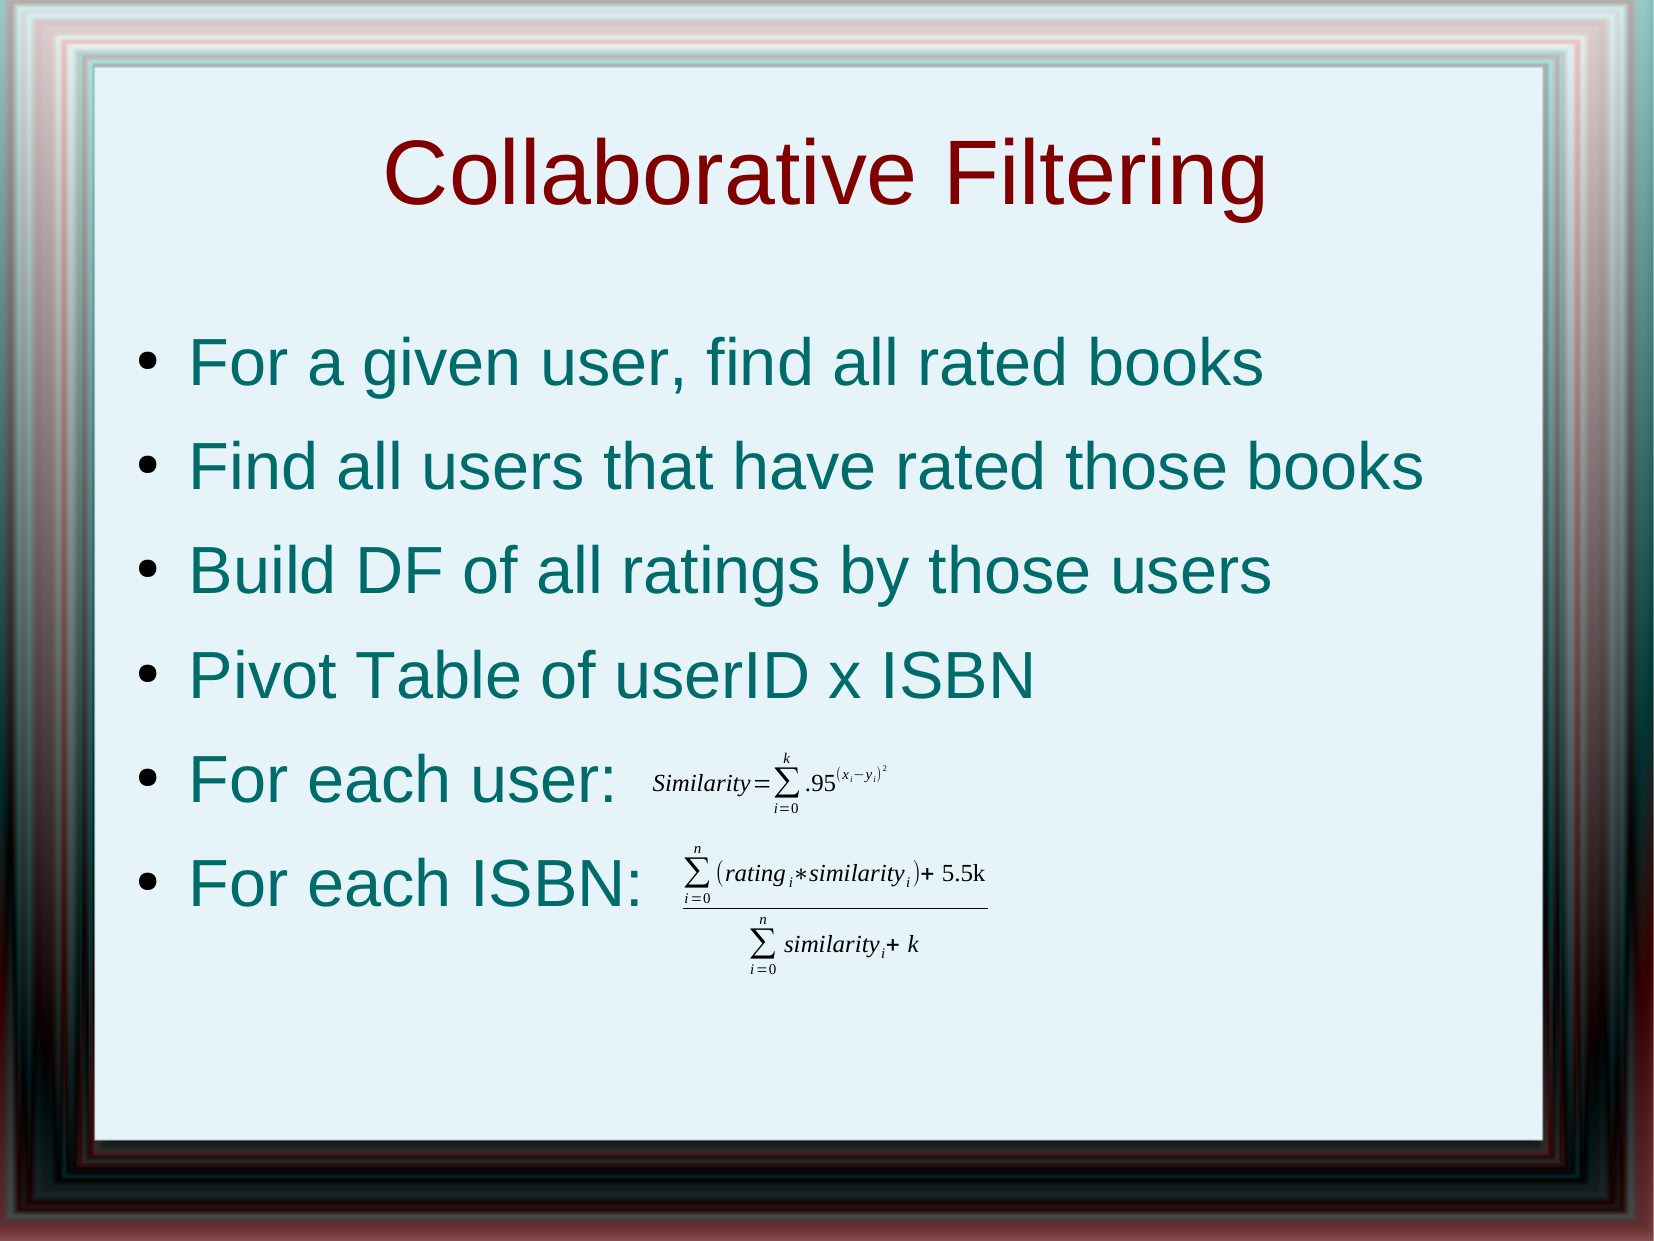

# Collaborative Filtering
For a given user, find all rated books
Find all users that have rated those books
Build DF of all ratings by those users
Pivot Table of userID x ISBN
For each user:
For each ISBN: